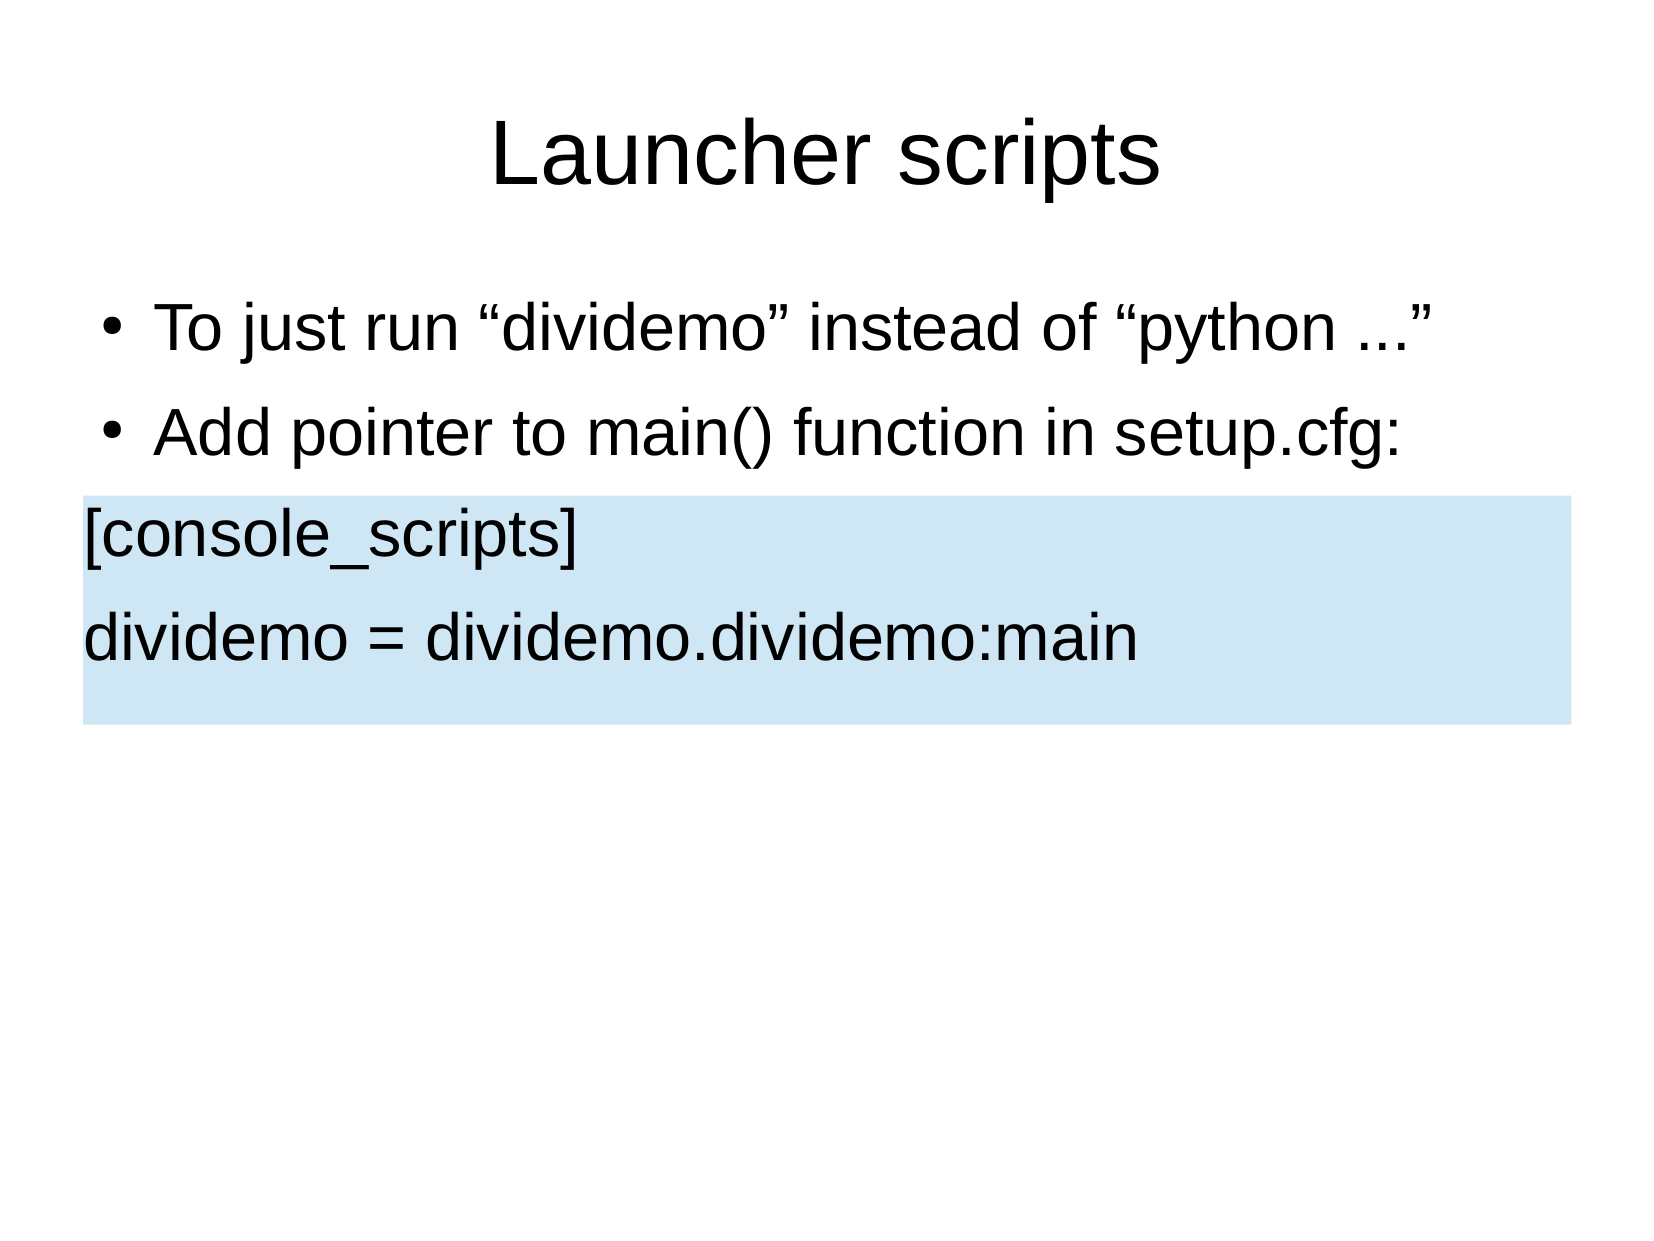

# Launcher scripts
To just run “dividemo” instead of “python ...”
Add pointer to main() function in setup.cfg:
[console_scripts]
dividemo = dividemo.dividemo:main